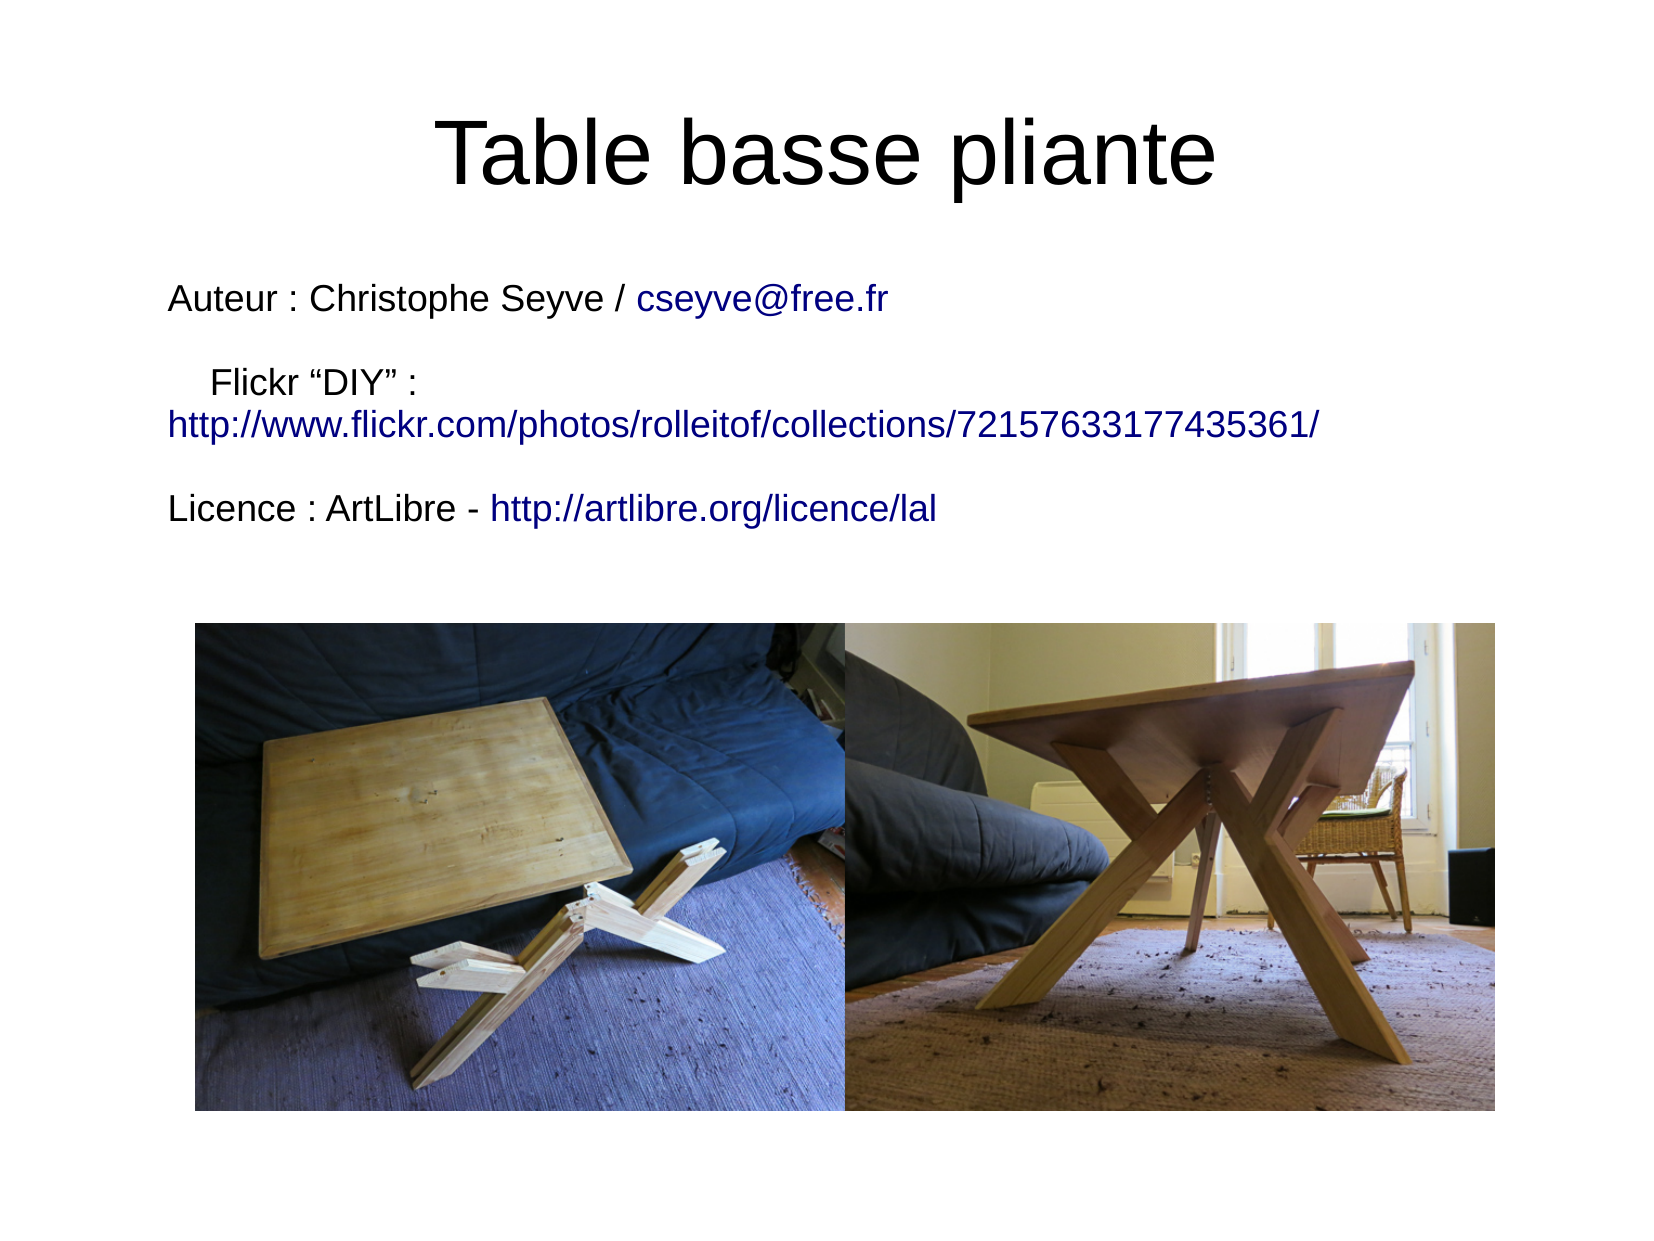

# Table basse pliante
Auteur : Christophe Seyve / cseyve@free.fr
 Flickr “DIY” : 		http://www.flickr.com/photos/rolleitof/collections/72157633177435361/
Licence : ArtLibre - http://artlibre.org/licence/lal